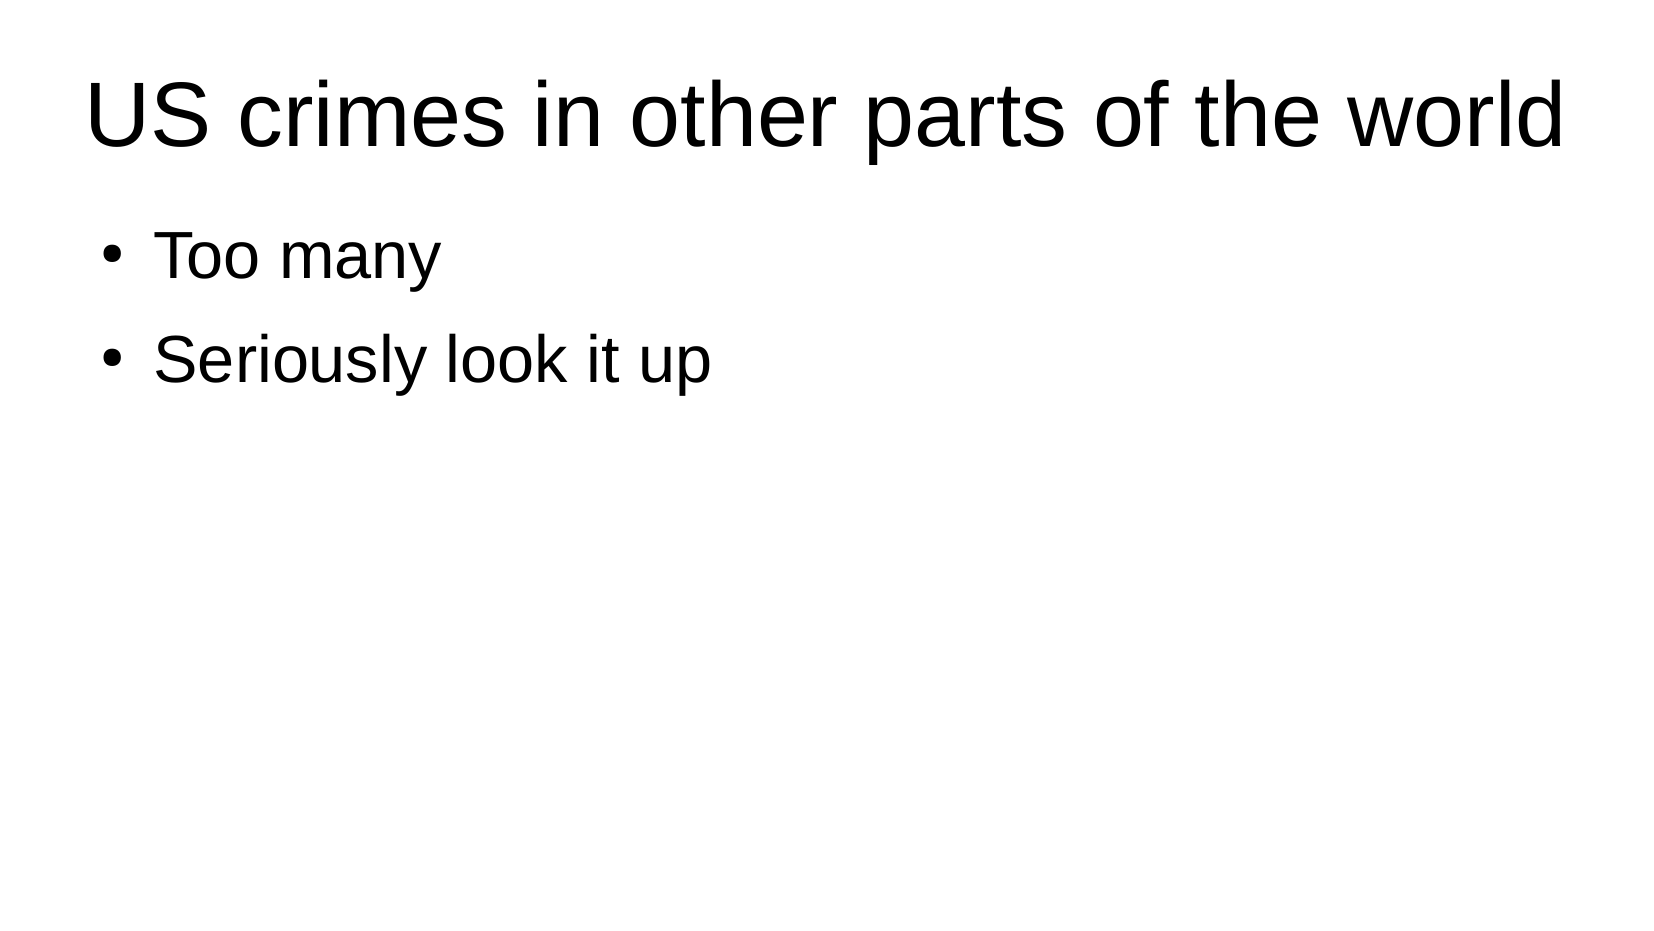

# US crimes in other parts of the world
Too many
Seriously look it up